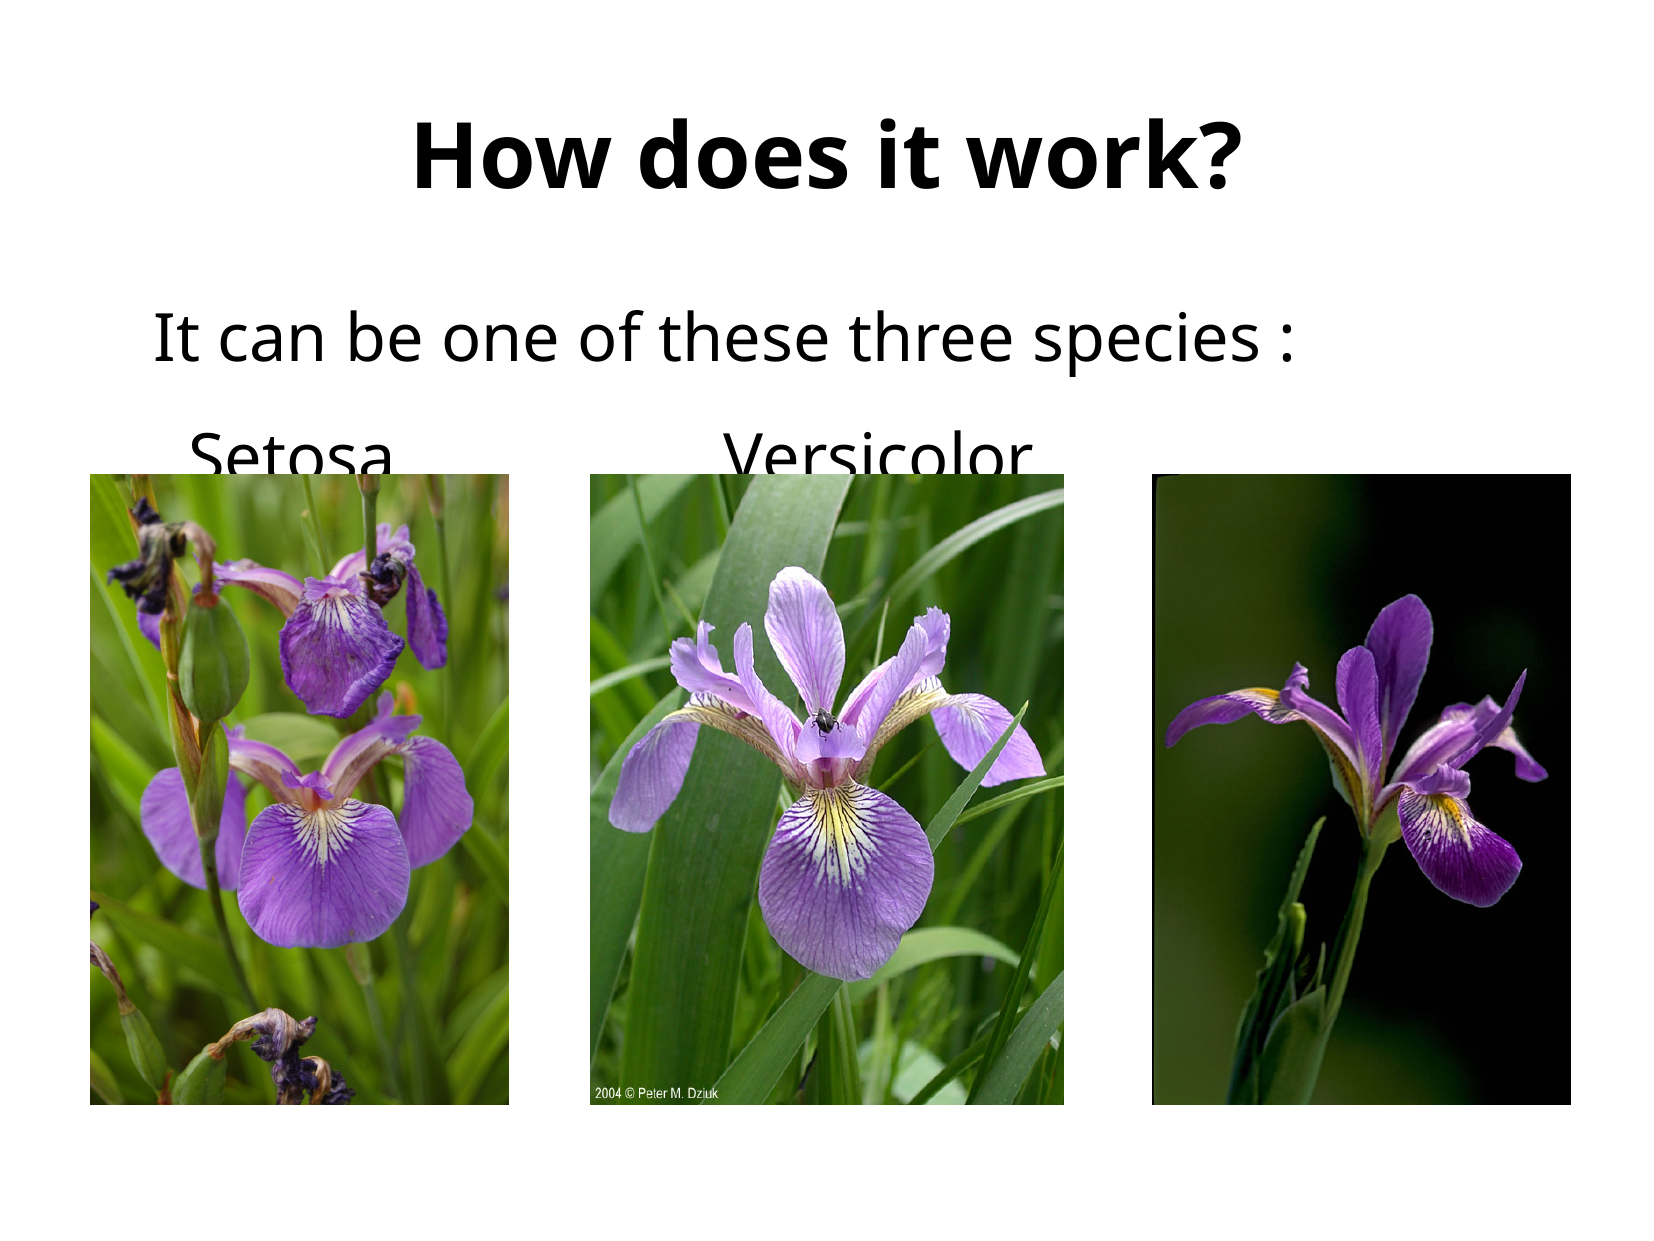

# How does it work?
It can be one of these three species :
 Setosa Versicolor Virginica